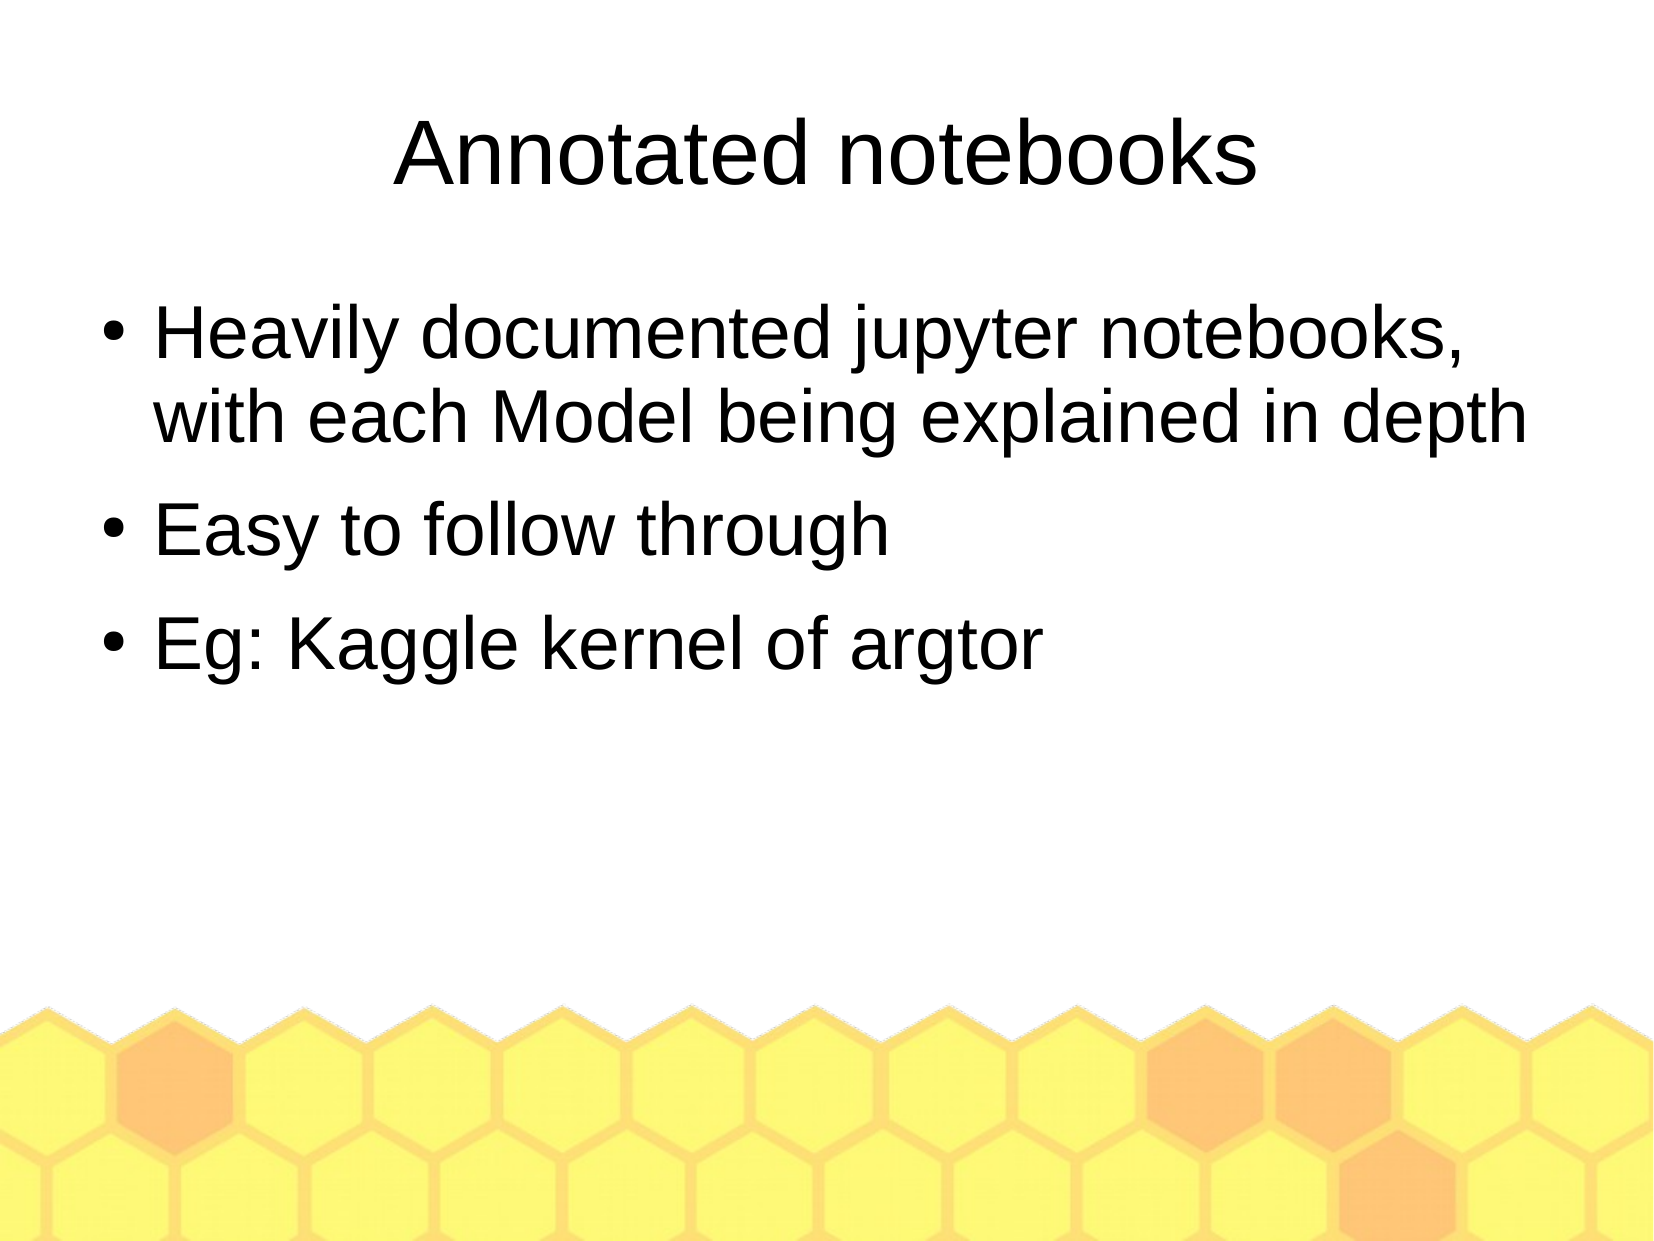

# Annotated notebooks
Heavily documented jupyter notebooks, with each Model being explained in depth
Easy to follow through
Eg: Kaggle kernel of argtor